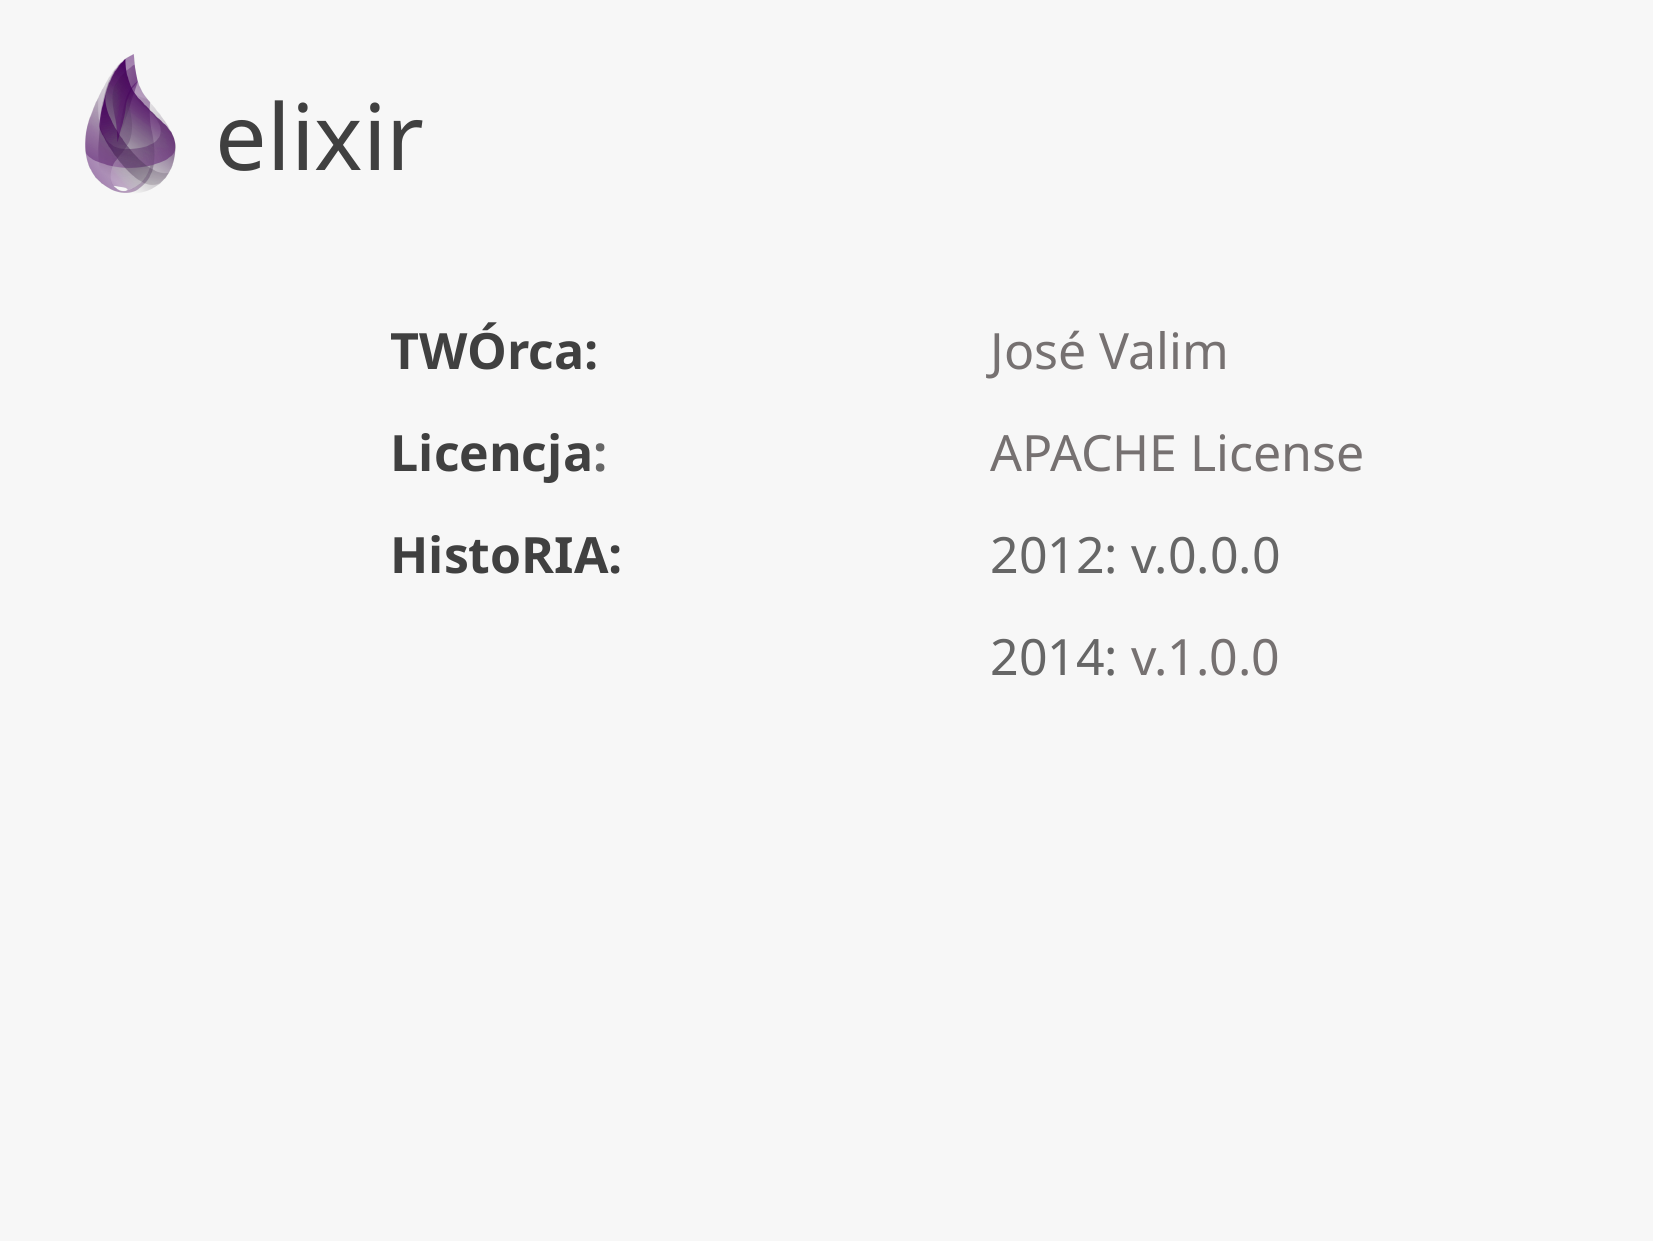

# elixir
TWÓrca:						José Valim
Licencja: 				 	APACHE License
HistoRIA:					2012: v.0.0.0
					 		2014: v.1.0.0